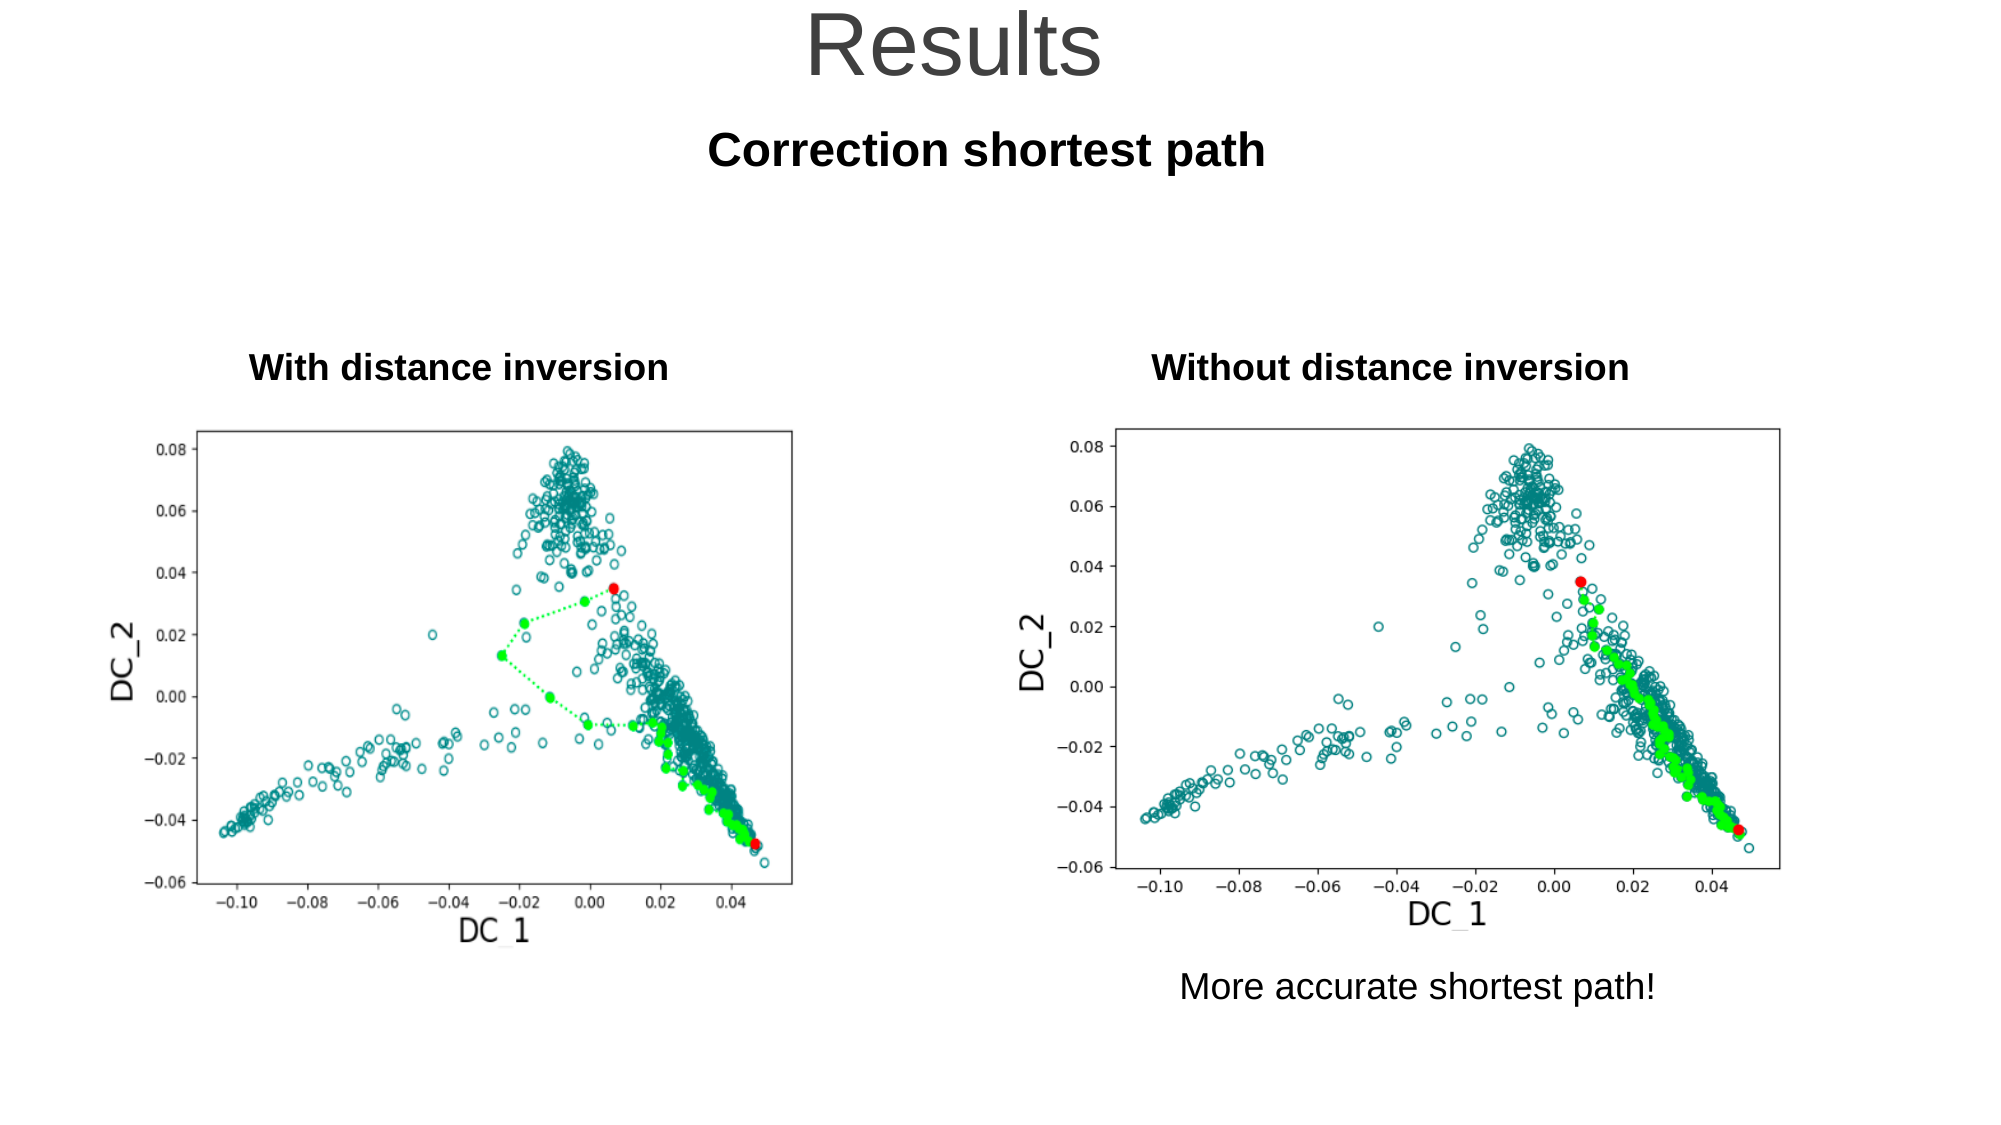

Results
Correction shortest path
With distance inversion
Without distance inversion
More accurate shortest path!